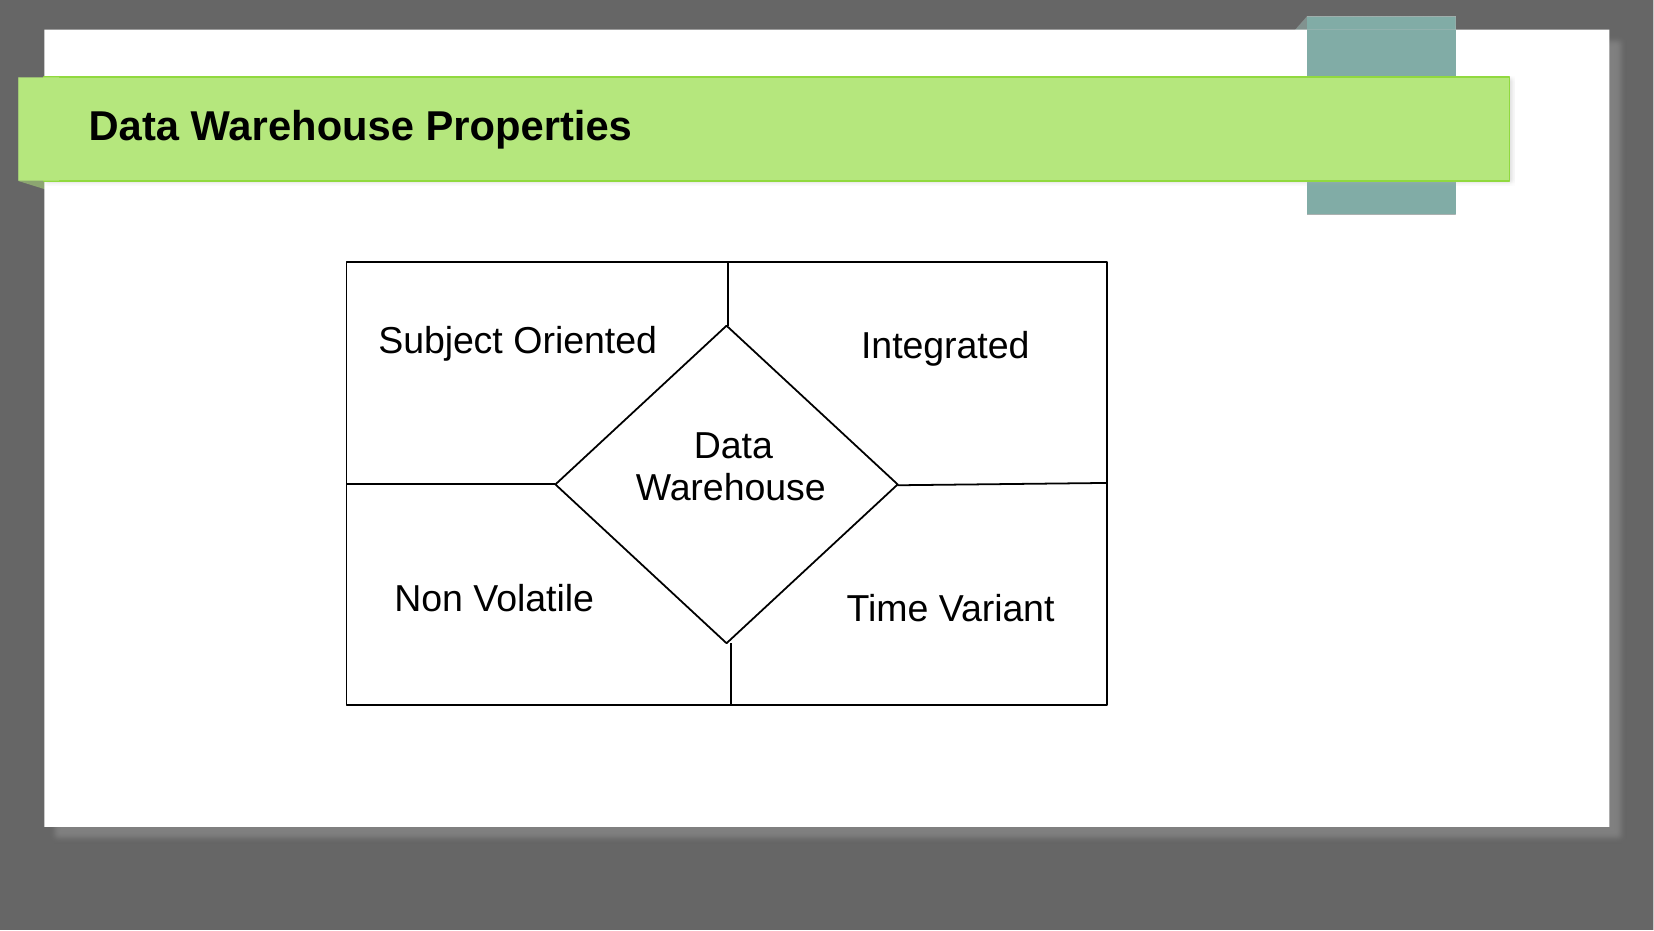

# Data Warehouse Properties
Subject Oriented
Integrated
Data Warehouse
Non Volatile
Time Variant